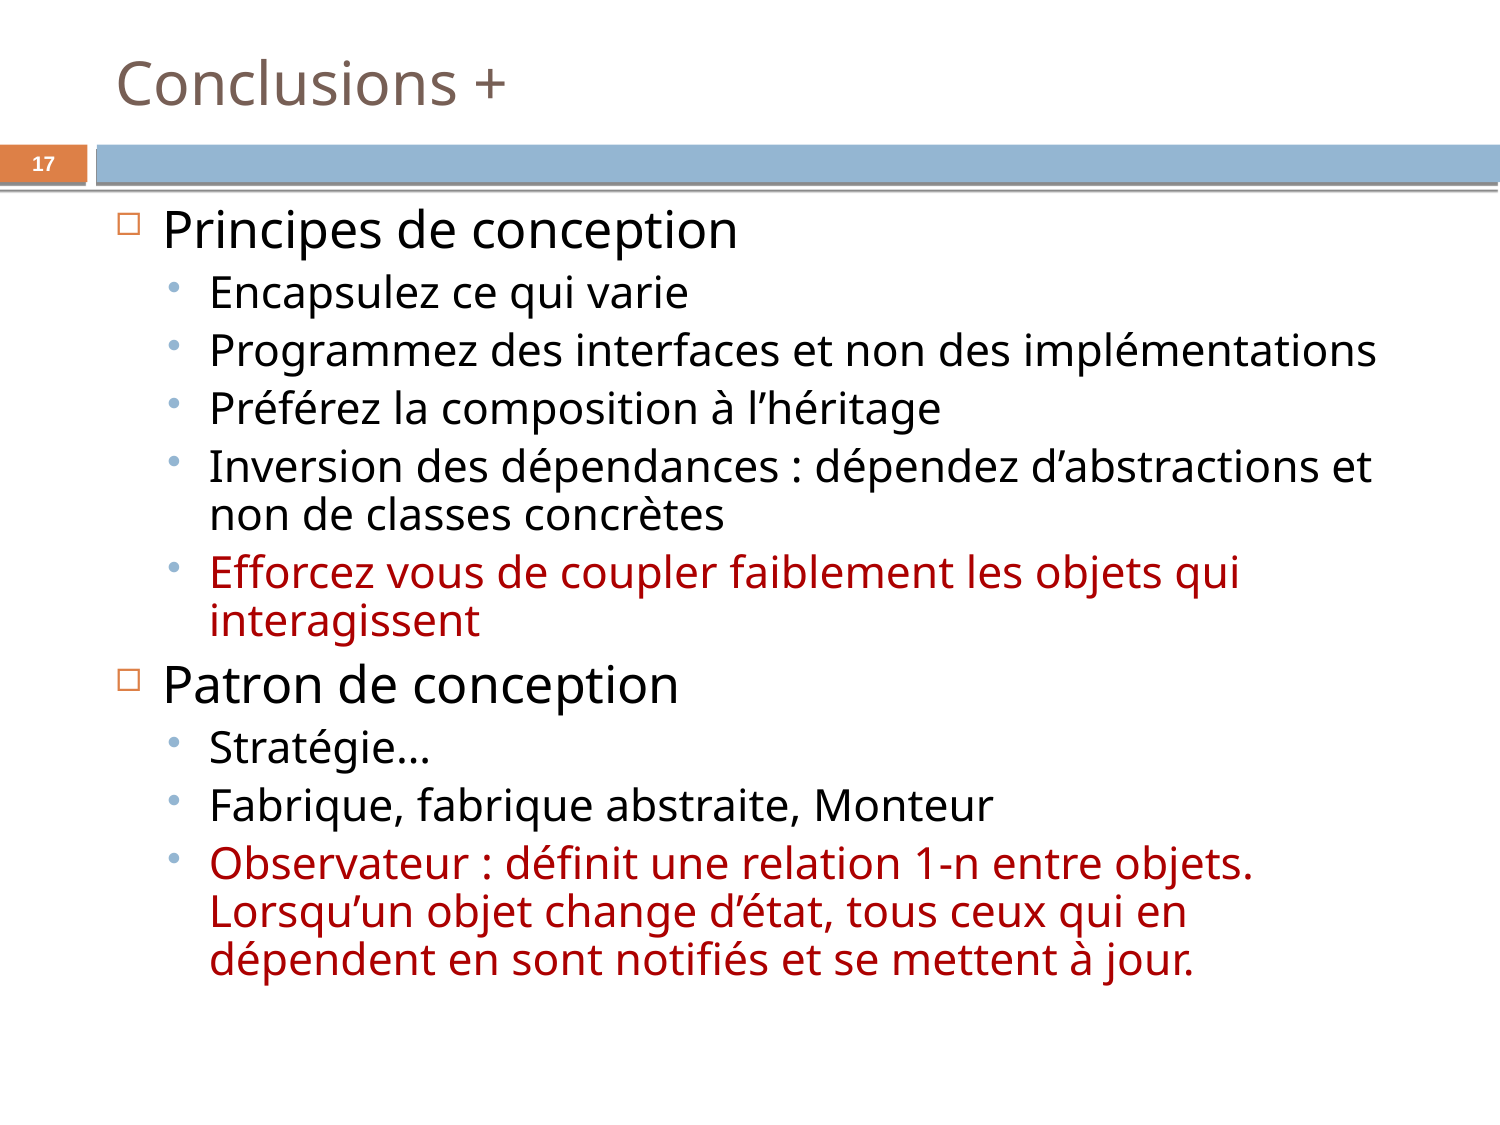

# Conclusions +
Principes de conception
Encapsulez ce qui varie
Programmez des interfaces et non des implémentations
Préférez la composition à l’héritage
Inversion des dépendances : dépendez d’abstractions et non de classes concrètes
Efforcez vous de coupler faiblement les objets qui interagissent
Patron de conception
Stratégie…
Fabrique, fabrique abstraite, Monteur
Observateur : définit une relation 1-n entre objets. Lorsqu’un objet change d’état, tous ceux qui en dépendent en sont notifiés et se mettent à jour.